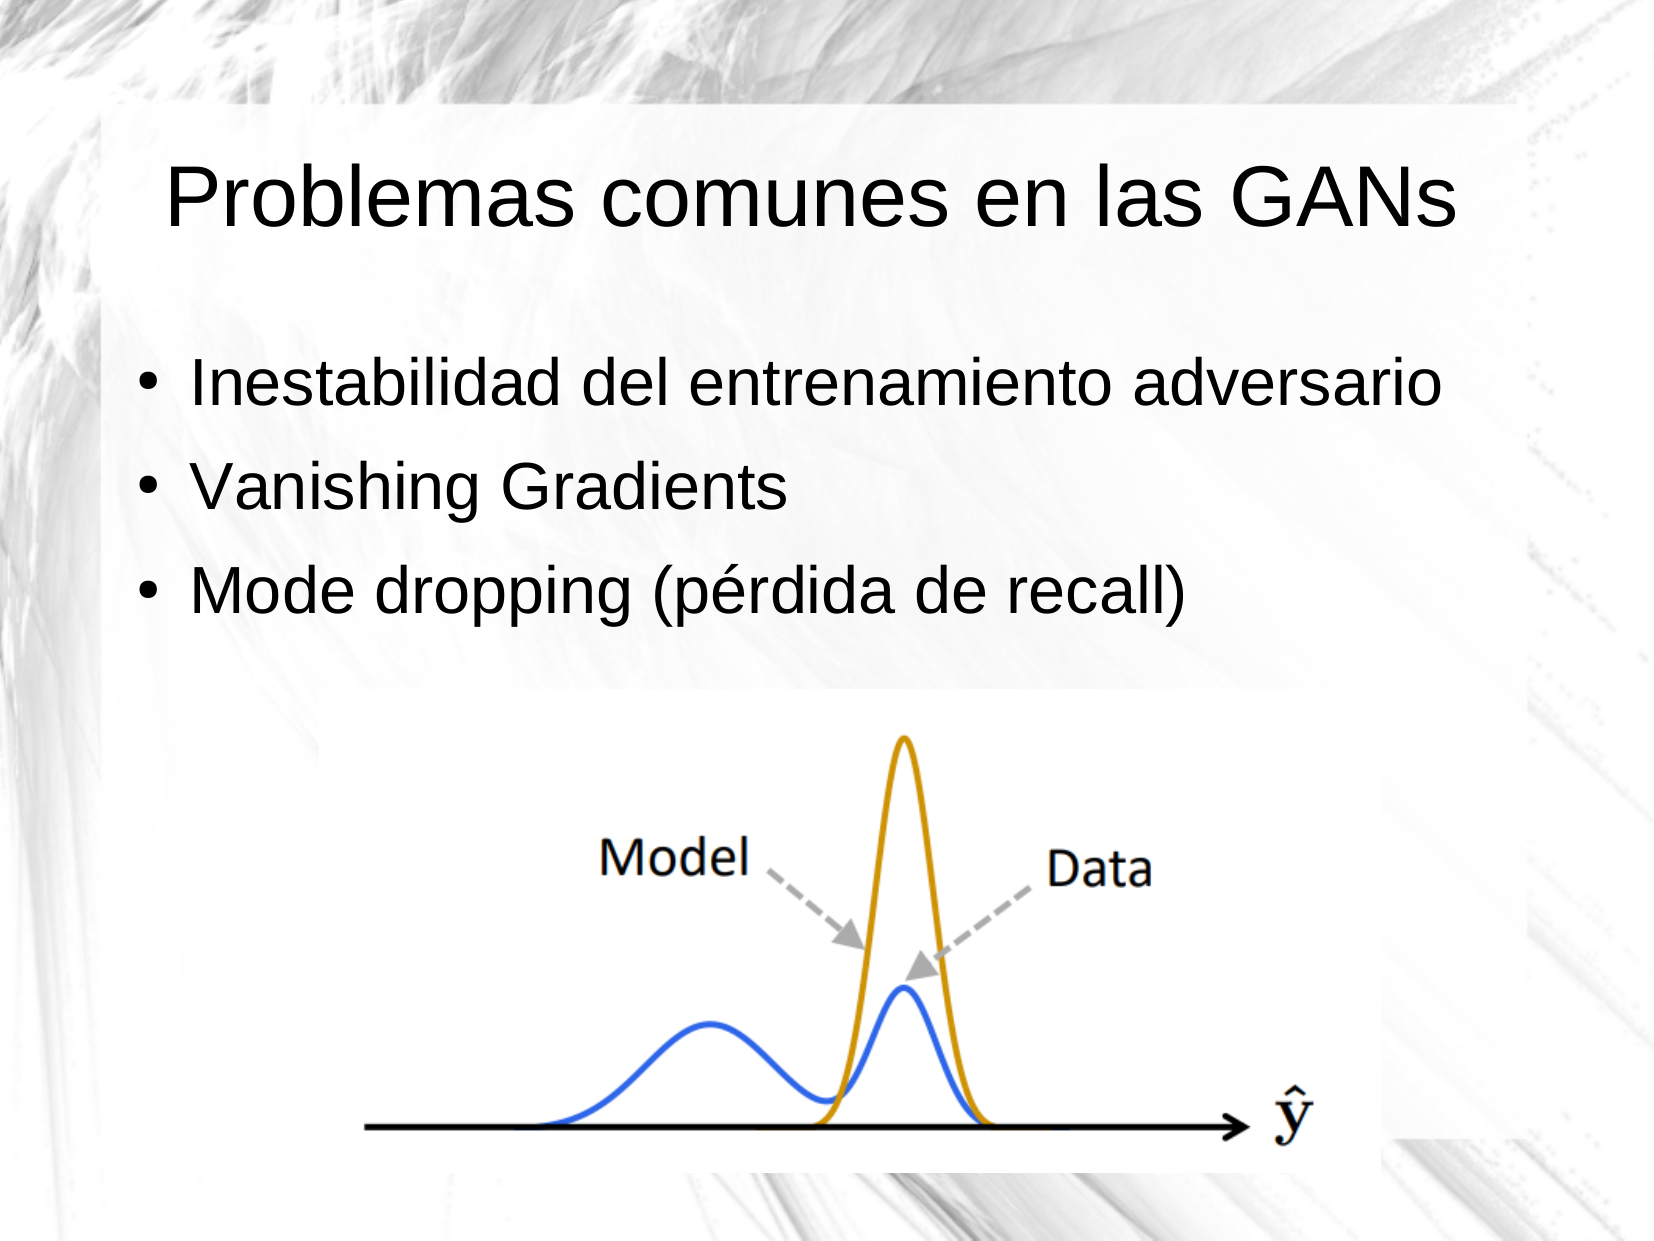

# Problemas comunes en las GANs
Inestabilidad del entrenamiento adversario
Vanishing Gradients
Mode dropping (pérdida de recall)